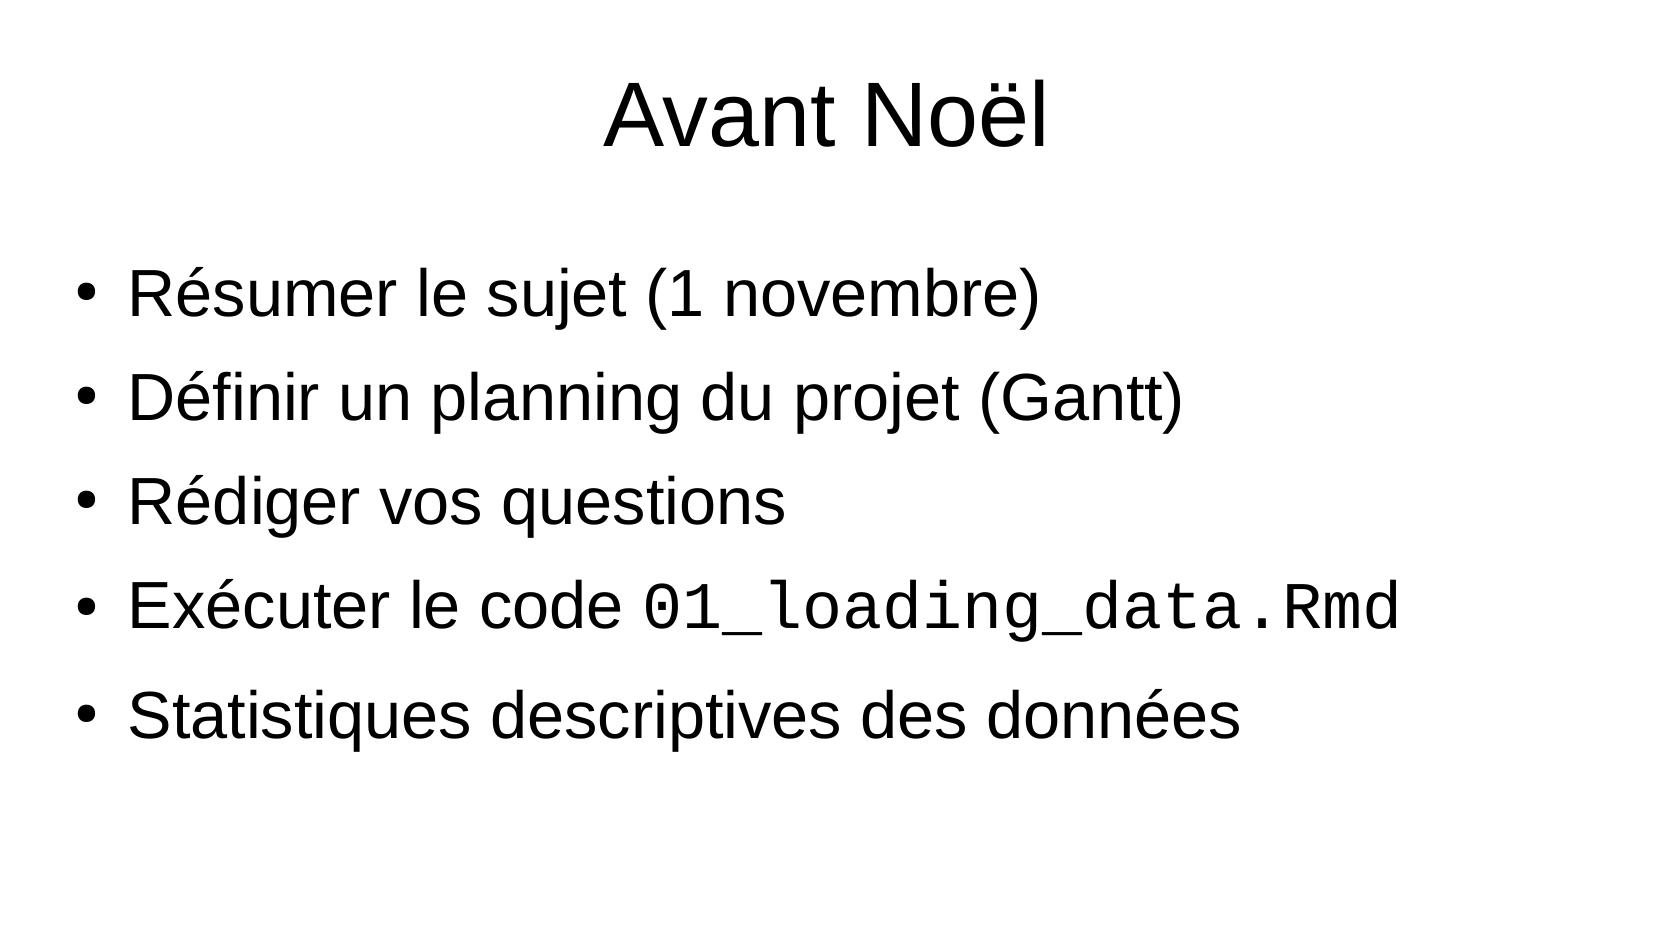

# Avant Noël
Résumer le sujet (1 novembre)
Définir un planning du projet (Gantt)
Rédiger vos questions
Exécuter le code 01_loading_data.Rmd
Statistiques descriptives des données